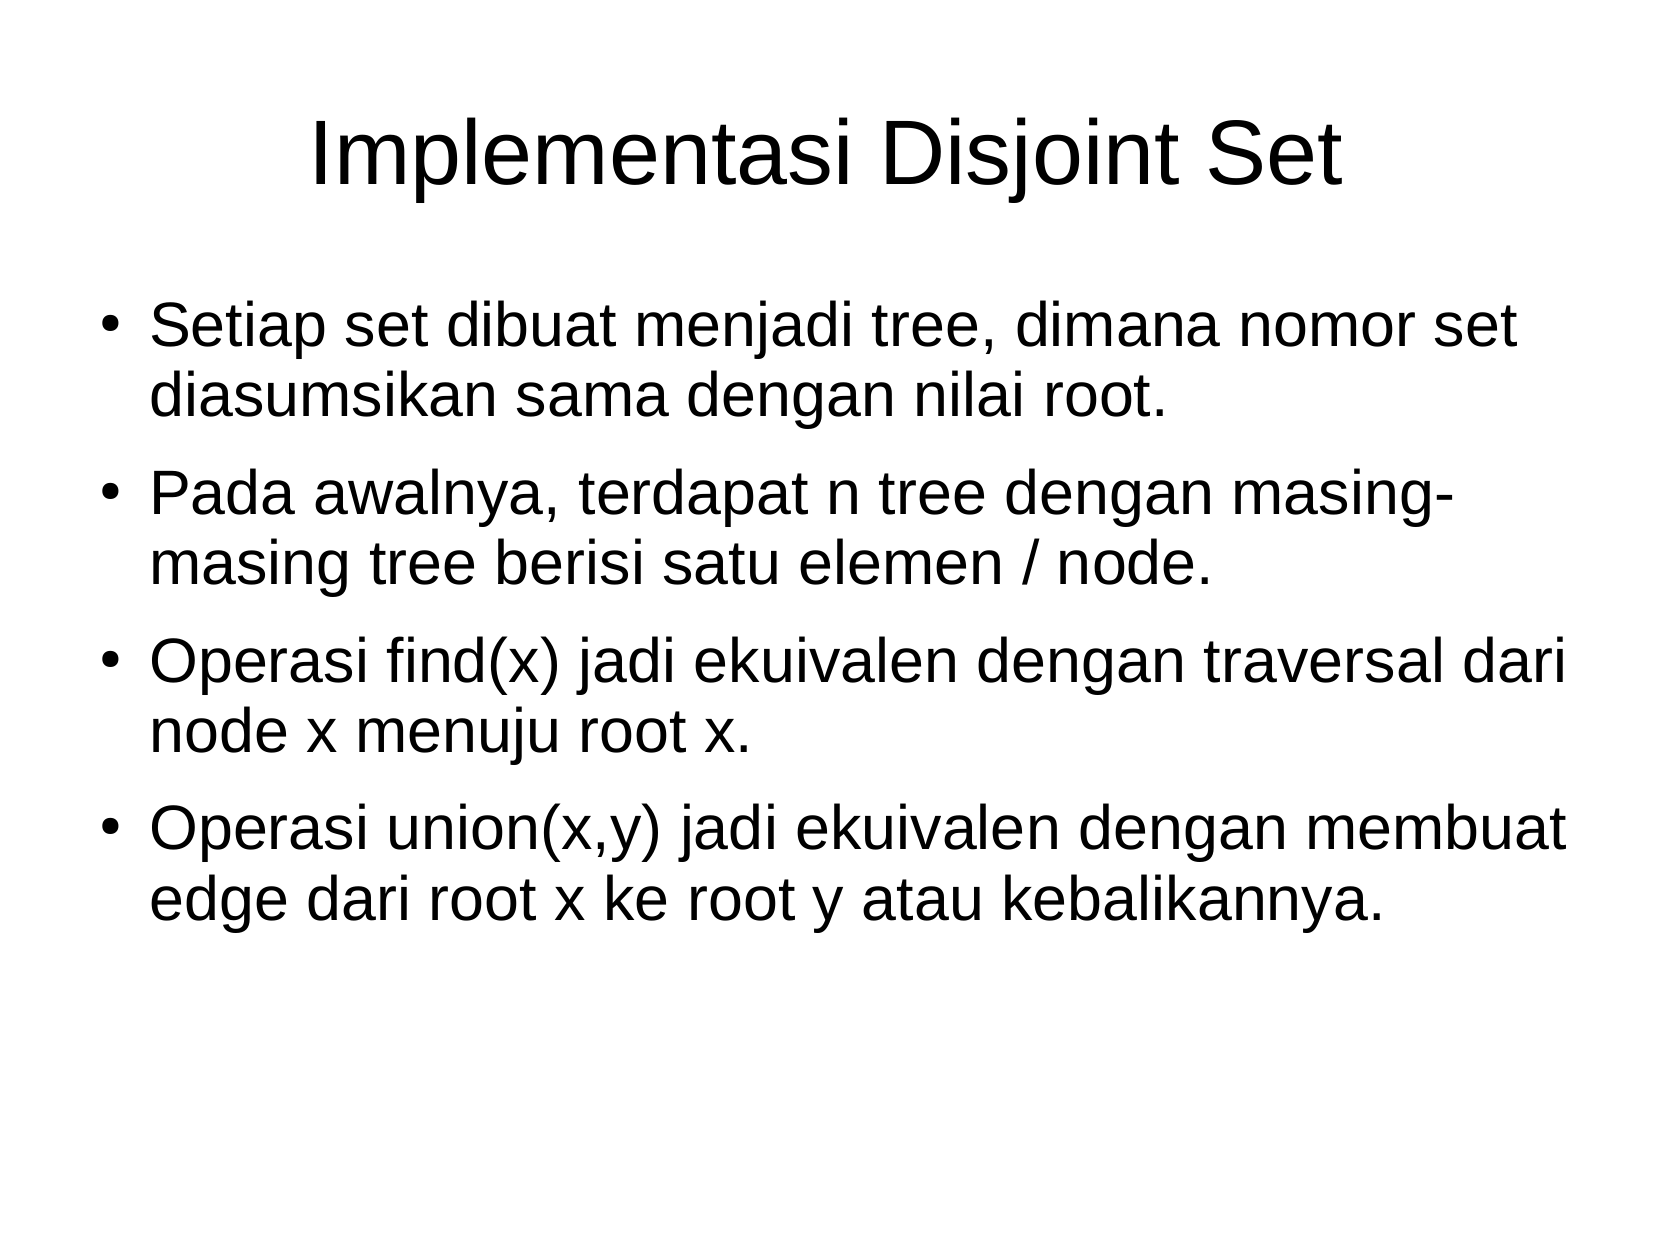

# Implementasi Disjoint Set
Setiap set dibuat menjadi tree, dimana nomor set diasumsikan sama dengan nilai root.
Pada awalnya, terdapat n tree dengan masing-masing tree berisi satu elemen / node.
Operasi find(x) jadi ekuivalen dengan traversal dari node x menuju root x.
Operasi union(x,y) jadi ekuivalen dengan membuat edge dari root x ke root y atau kebalikannya.